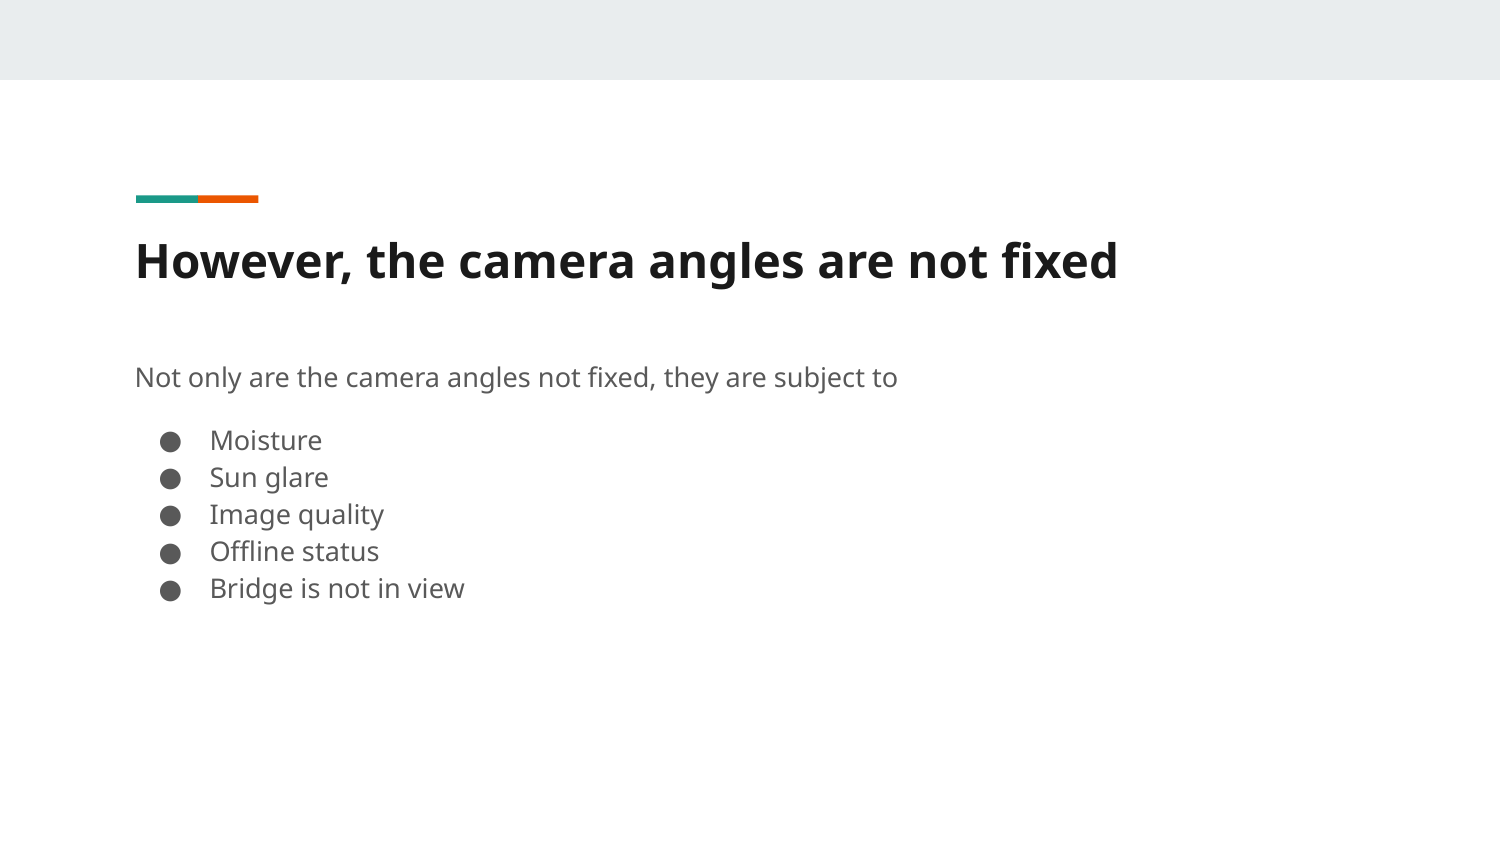

# However, the camera angles are not fixed
Not only are the camera angles not fixed, they are subject to
Moisture
Sun glare
Image quality
Offline status
Bridge is not in view